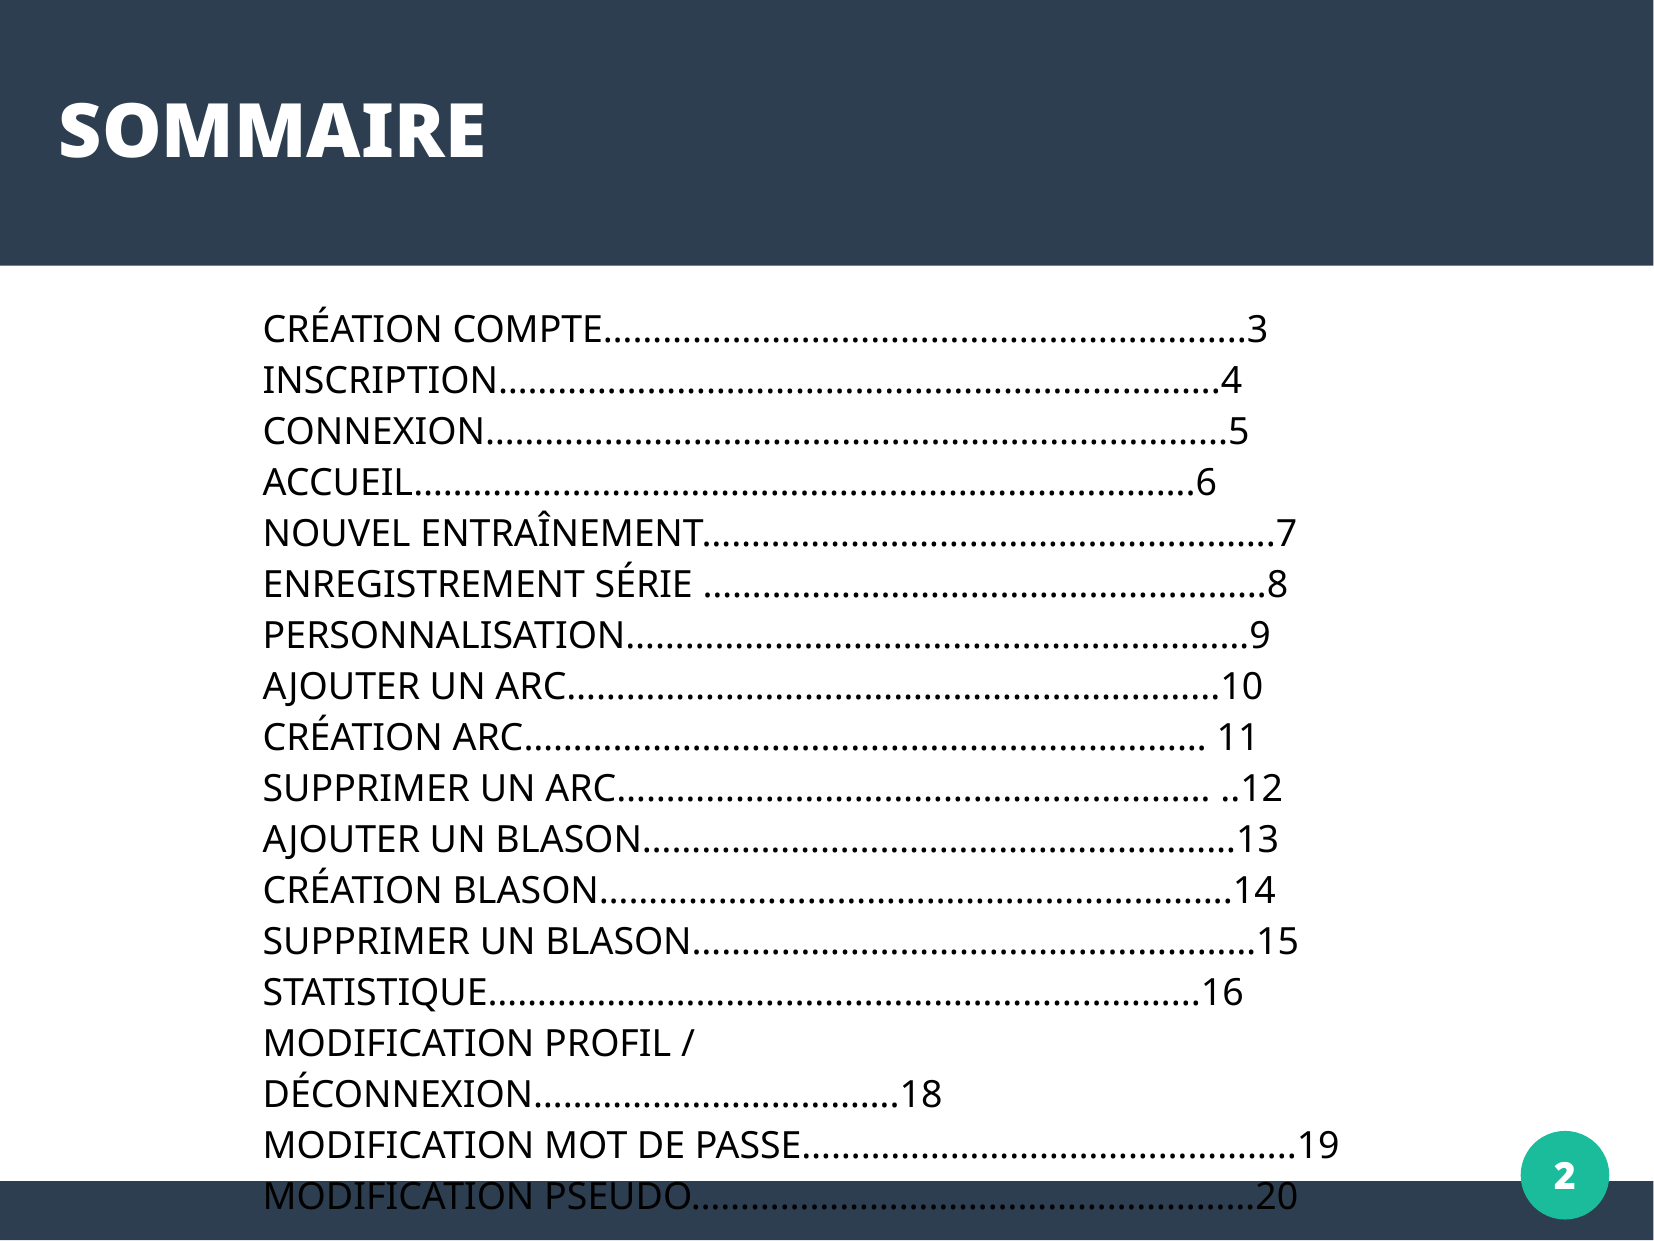

# SOMMAIRE
CRÉATION COMPTE………………………………………………………..3
INSCRIPTION……………………………………………………………….4
CONNEXION………………………………………………………………...5
ACCUEIL…………………………………………………………………….6
NOUVEL ENTRAÎNEMENT………………………………………………….7
ENREGISTREMENT SÉRIE …………………………………………………8
PERSONNALISATION………………………………………………………9
AJOUTER UN ARC………………………………………………………...10
CRÉATION ARC…………………………………………………………… 11
SUPPRIMER UN ARC…………………………………………………… ..12
AJOUTER UN BLASON……………………………………………………13
CRÉATION BLASON……………………………………………………….14
SUPPRIMER UN BLASON…………………………………………………15
STATISTIQUE……………………………………………………………...16
MODIFICATION PROFIL / DÉCONNEXION……………………………….18
MODIFICATION MOT DE PASSE…………………………………………..19
MODIFICATION PSEUDO…………………………………………………20
2